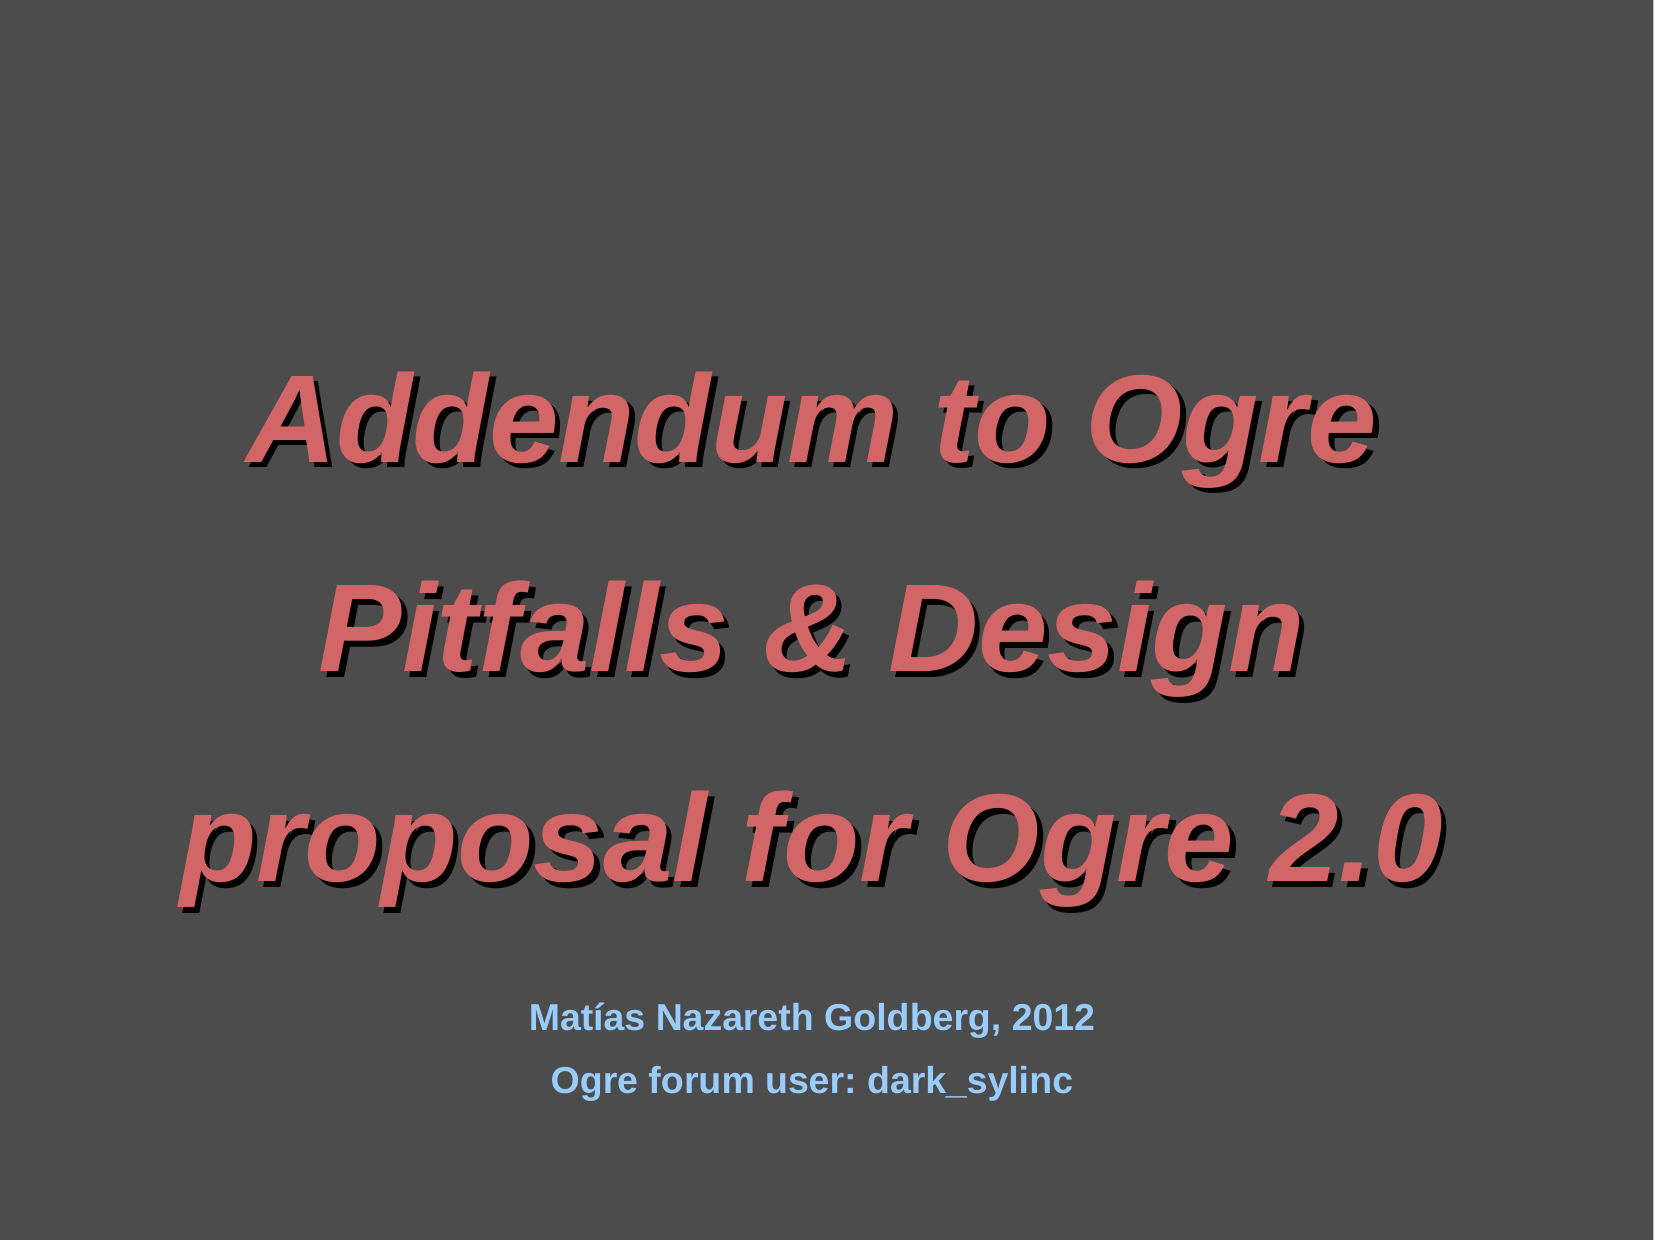

Addendum to Ogre Pitfalls & Design proposal for Ogre 2.0
Matías Nazareth Goldberg, 2012
Ogre forum user: dark_sylinc